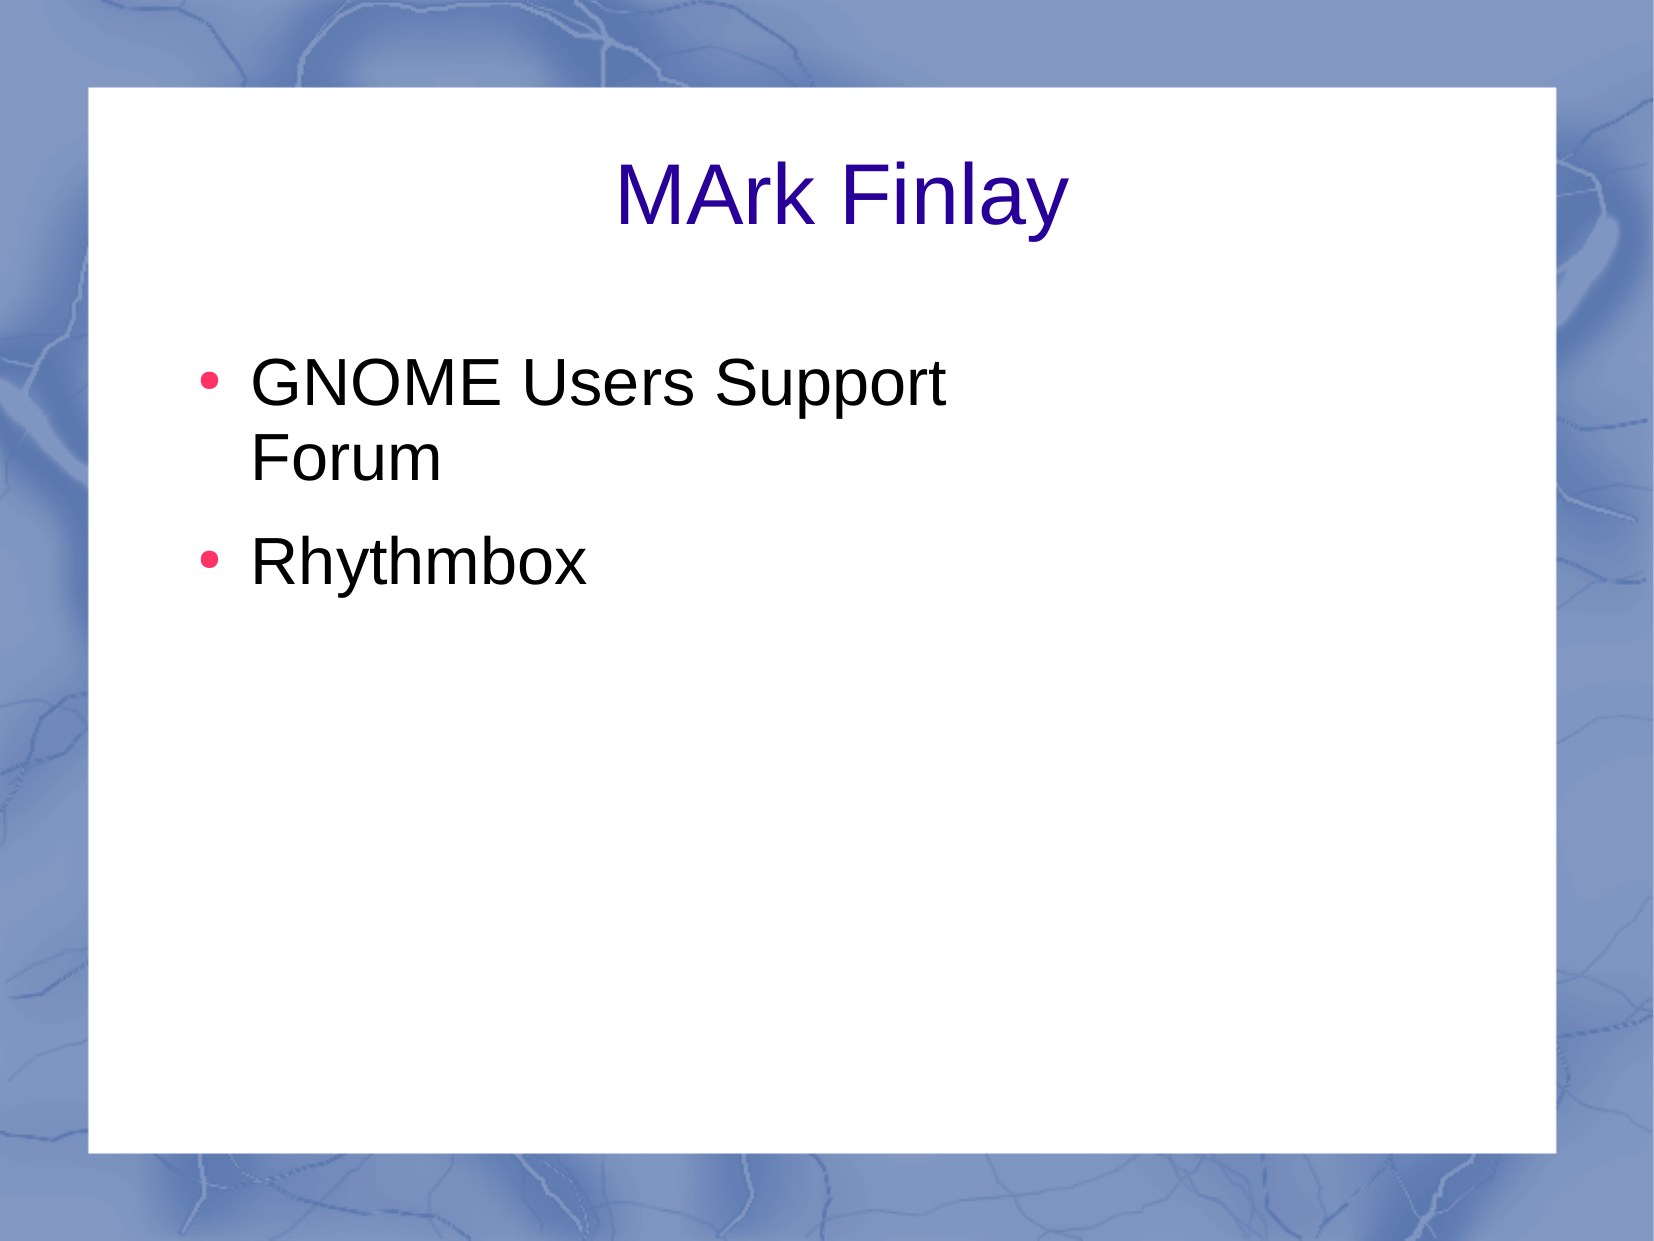

# MArk Finlay
GNOME Users Support Forum
Rhythmbox